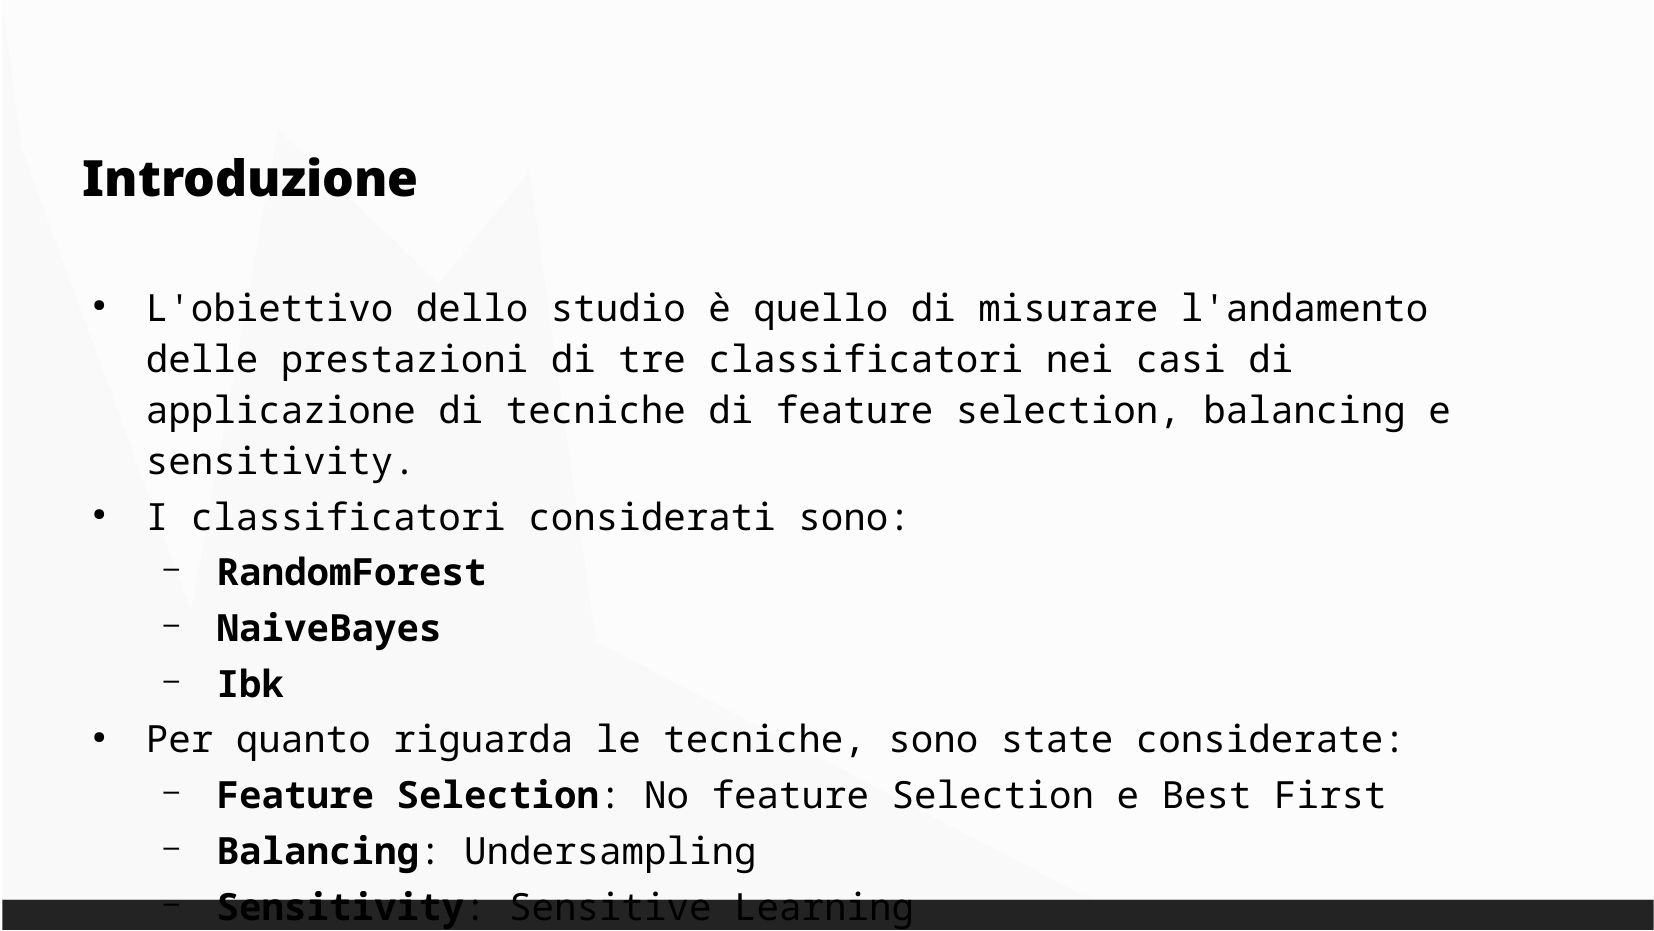

# Introduzione
L'obiettivo dello studio è quello di misurare l'andamento delle prestazioni di tre classificatori nei casi di applicazione di tecniche di feature selection, balancing e sensitivity.
I classificatori considerati sono:
RandomForest
NaiveBayes
Ibk
Per quanto riguarda le tecniche, sono state considerate:
Feature Selection: No feature Selection e Best First
Balancing: Undersampling
Sensitivity: Sensitive Learning